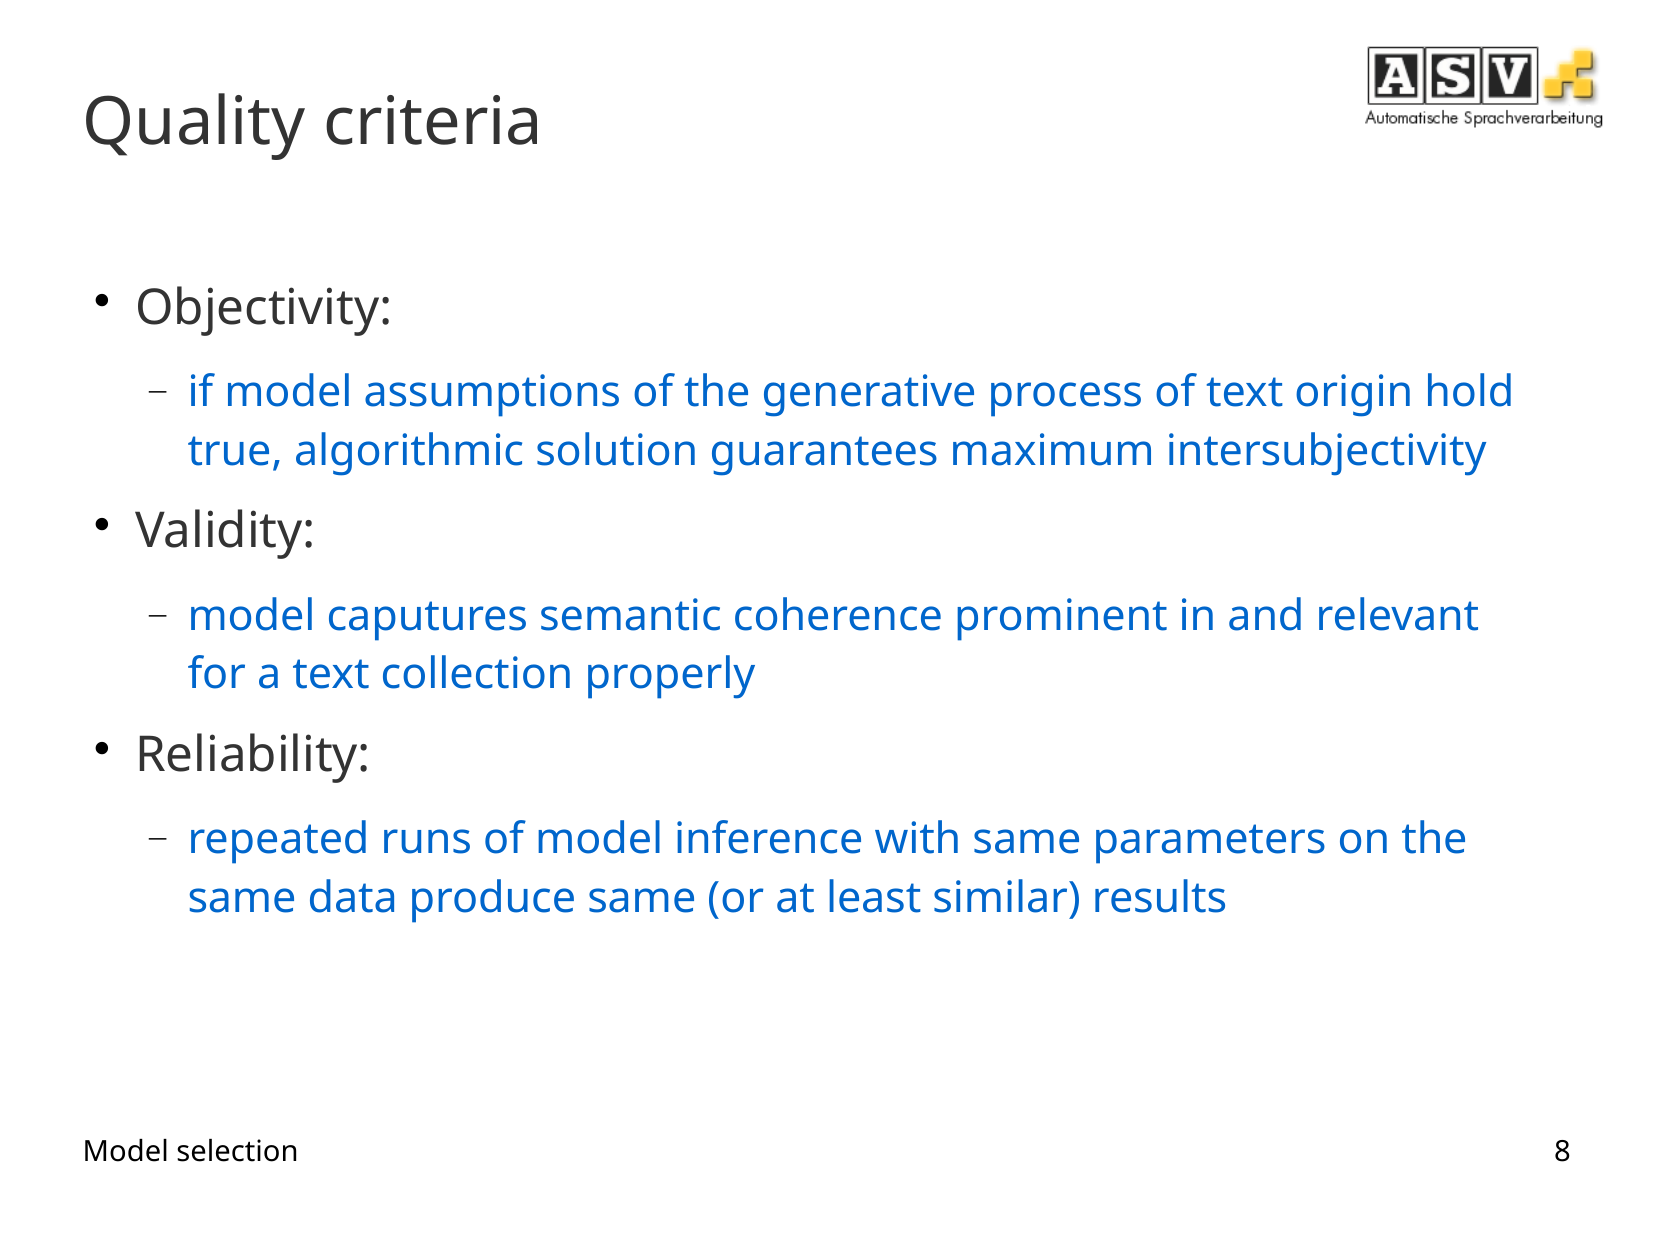

# Quality criteria
Objectivity:
if model assumptions of the generative process of text origin hold true, algorithmic solution guarantees maximum intersubjectivity
Validity:
model caputures semantic coherence prominent in and relevant for a text collection properly
Reliability:
repeated runs of model inference with same parameters on the same data produce same (or at least similar) results
Model selection
8